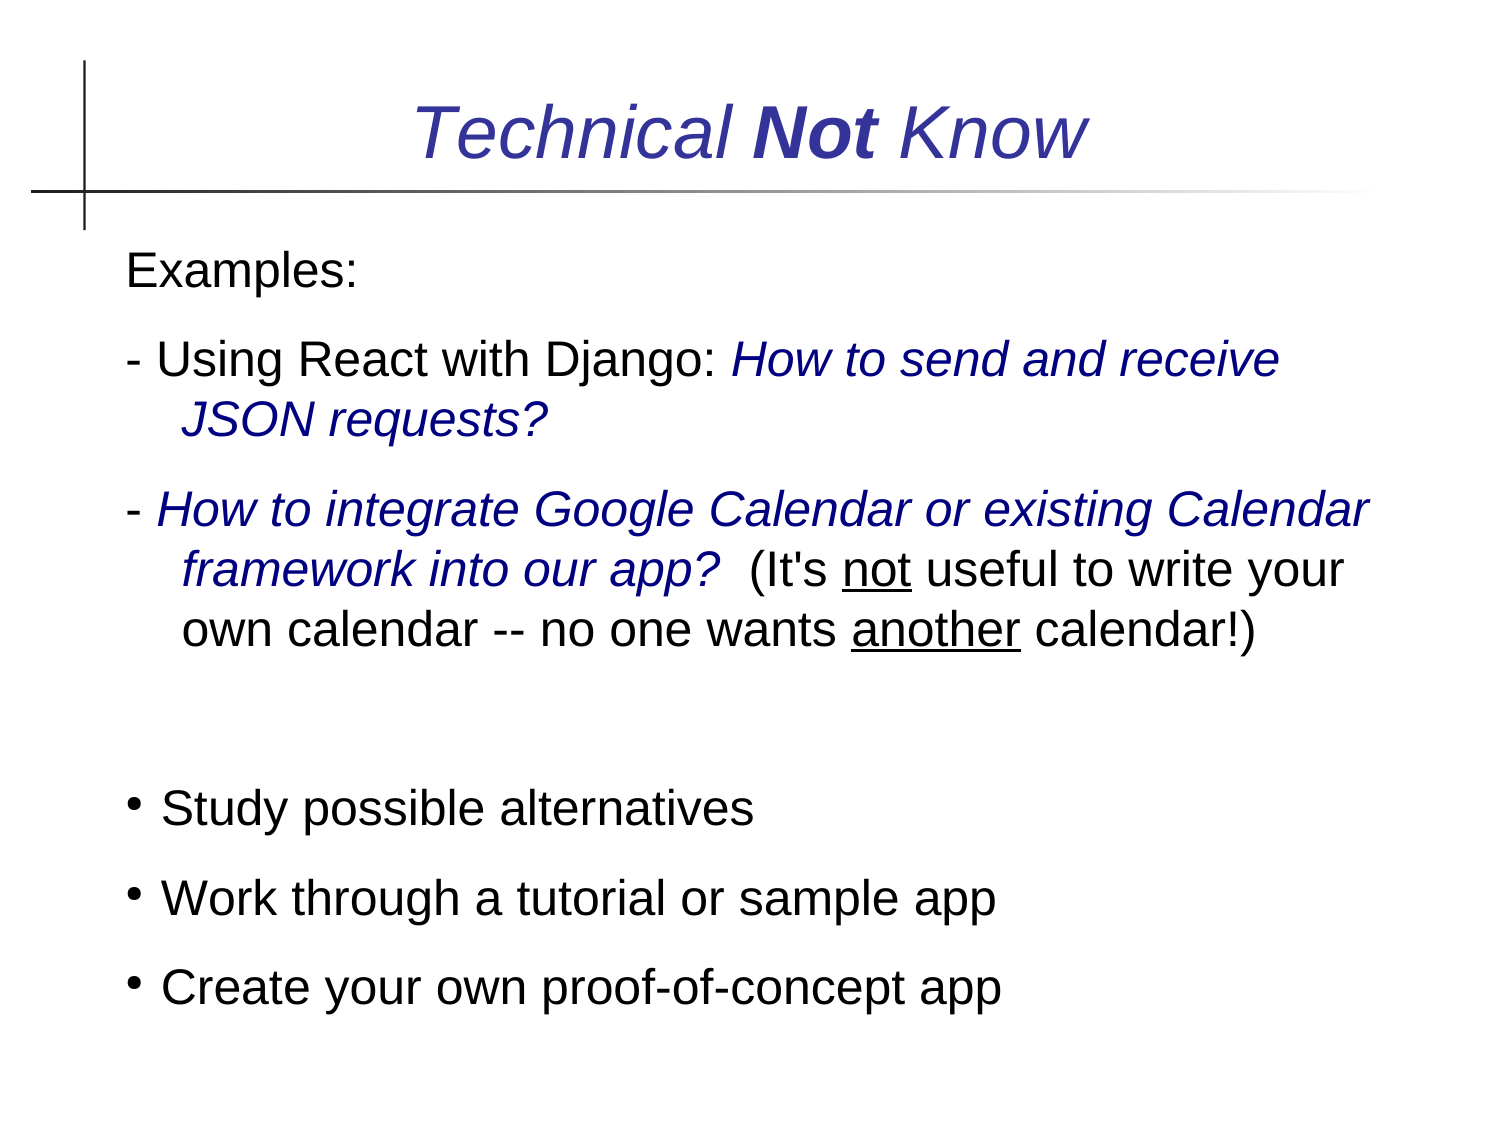

# Technical Not Know
Examples:
- Using React with Django: How to send and receive JSON requests?
- How to integrate Google Calendar or existing Calendar framework into our app? (It's not useful to write your own calendar -- no one wants another calendar!)
Study possible alternatives
Work through a tutorial or sample app
Create your own proof-of-concept app